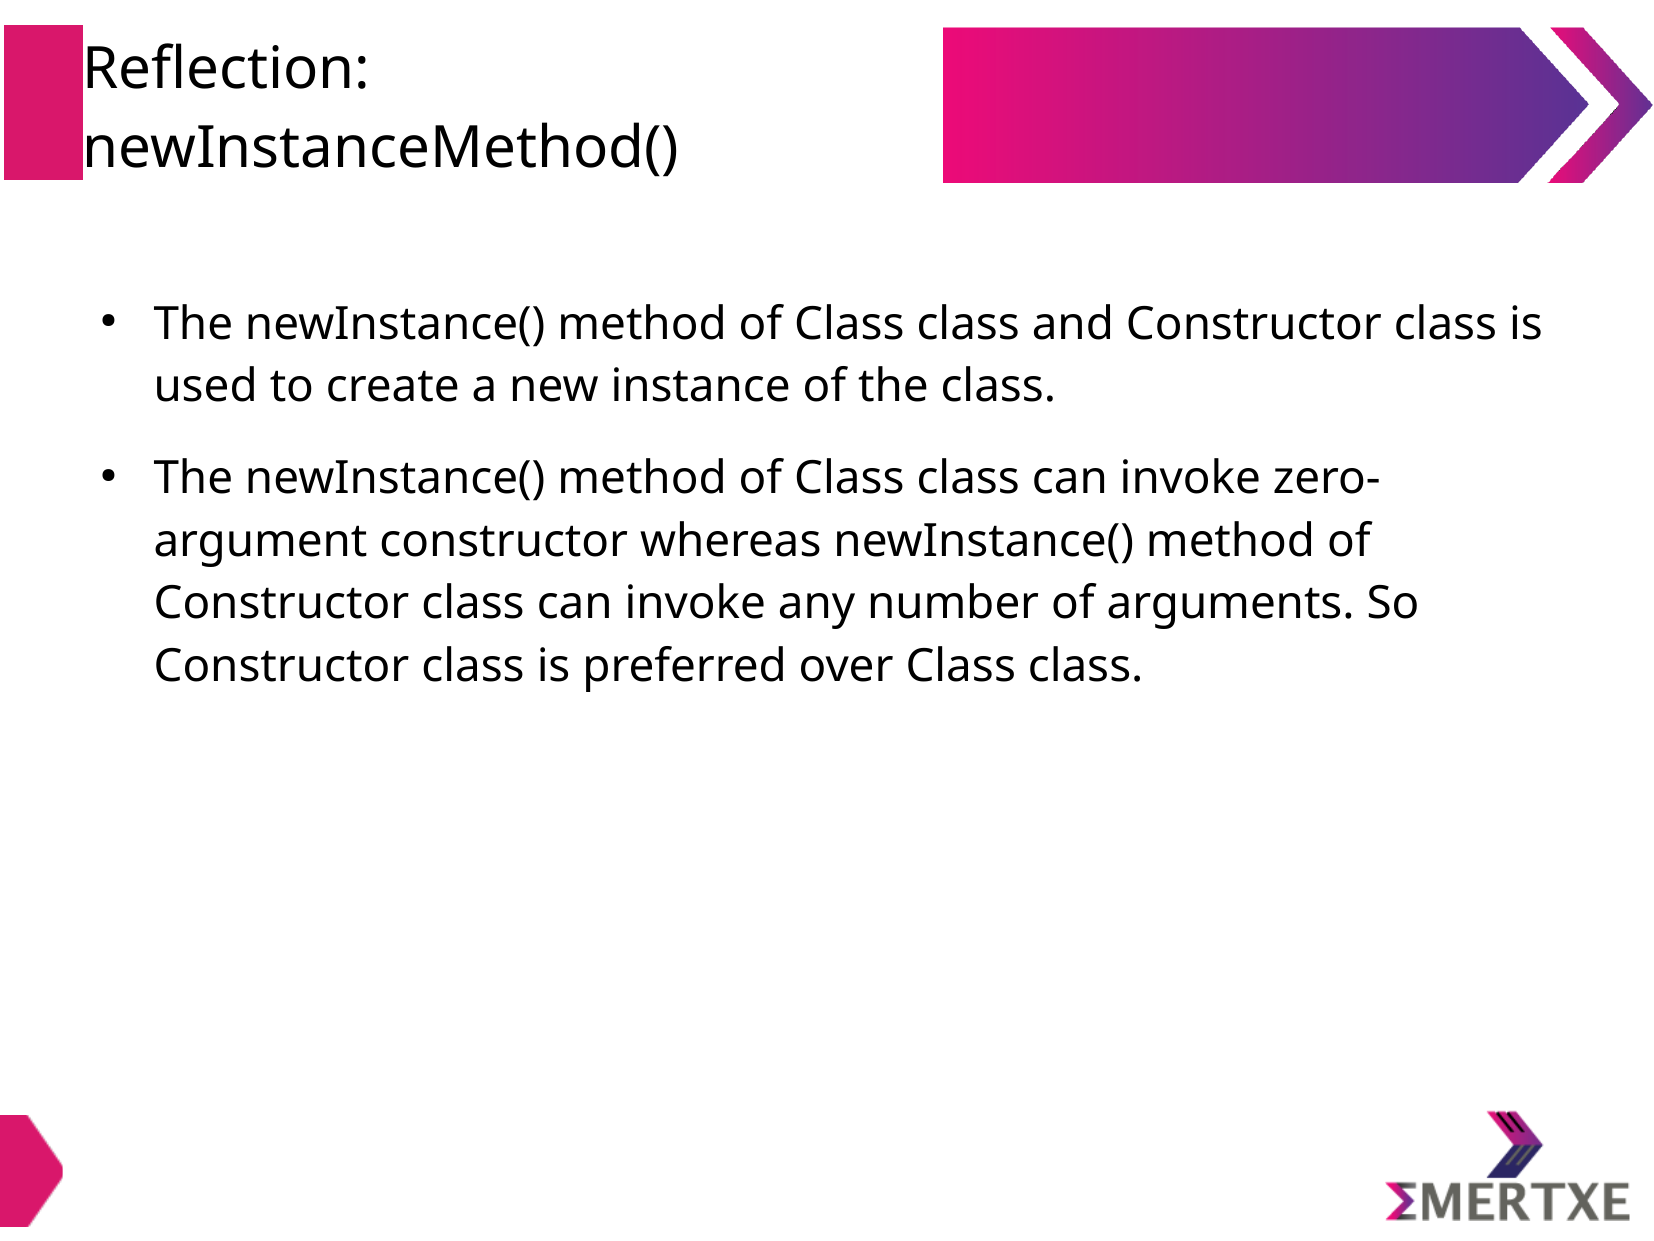

# Reflection: newInstanceMethod()
The newInstance() method of Class class and Constructor class is used to create a new instance of the class.
The newInstance() method of Class class can invoke zero-argument constructor whereas newInstance() method of Constructor class can invoke any number of arguments. So Constructor class is preferred over Class class.